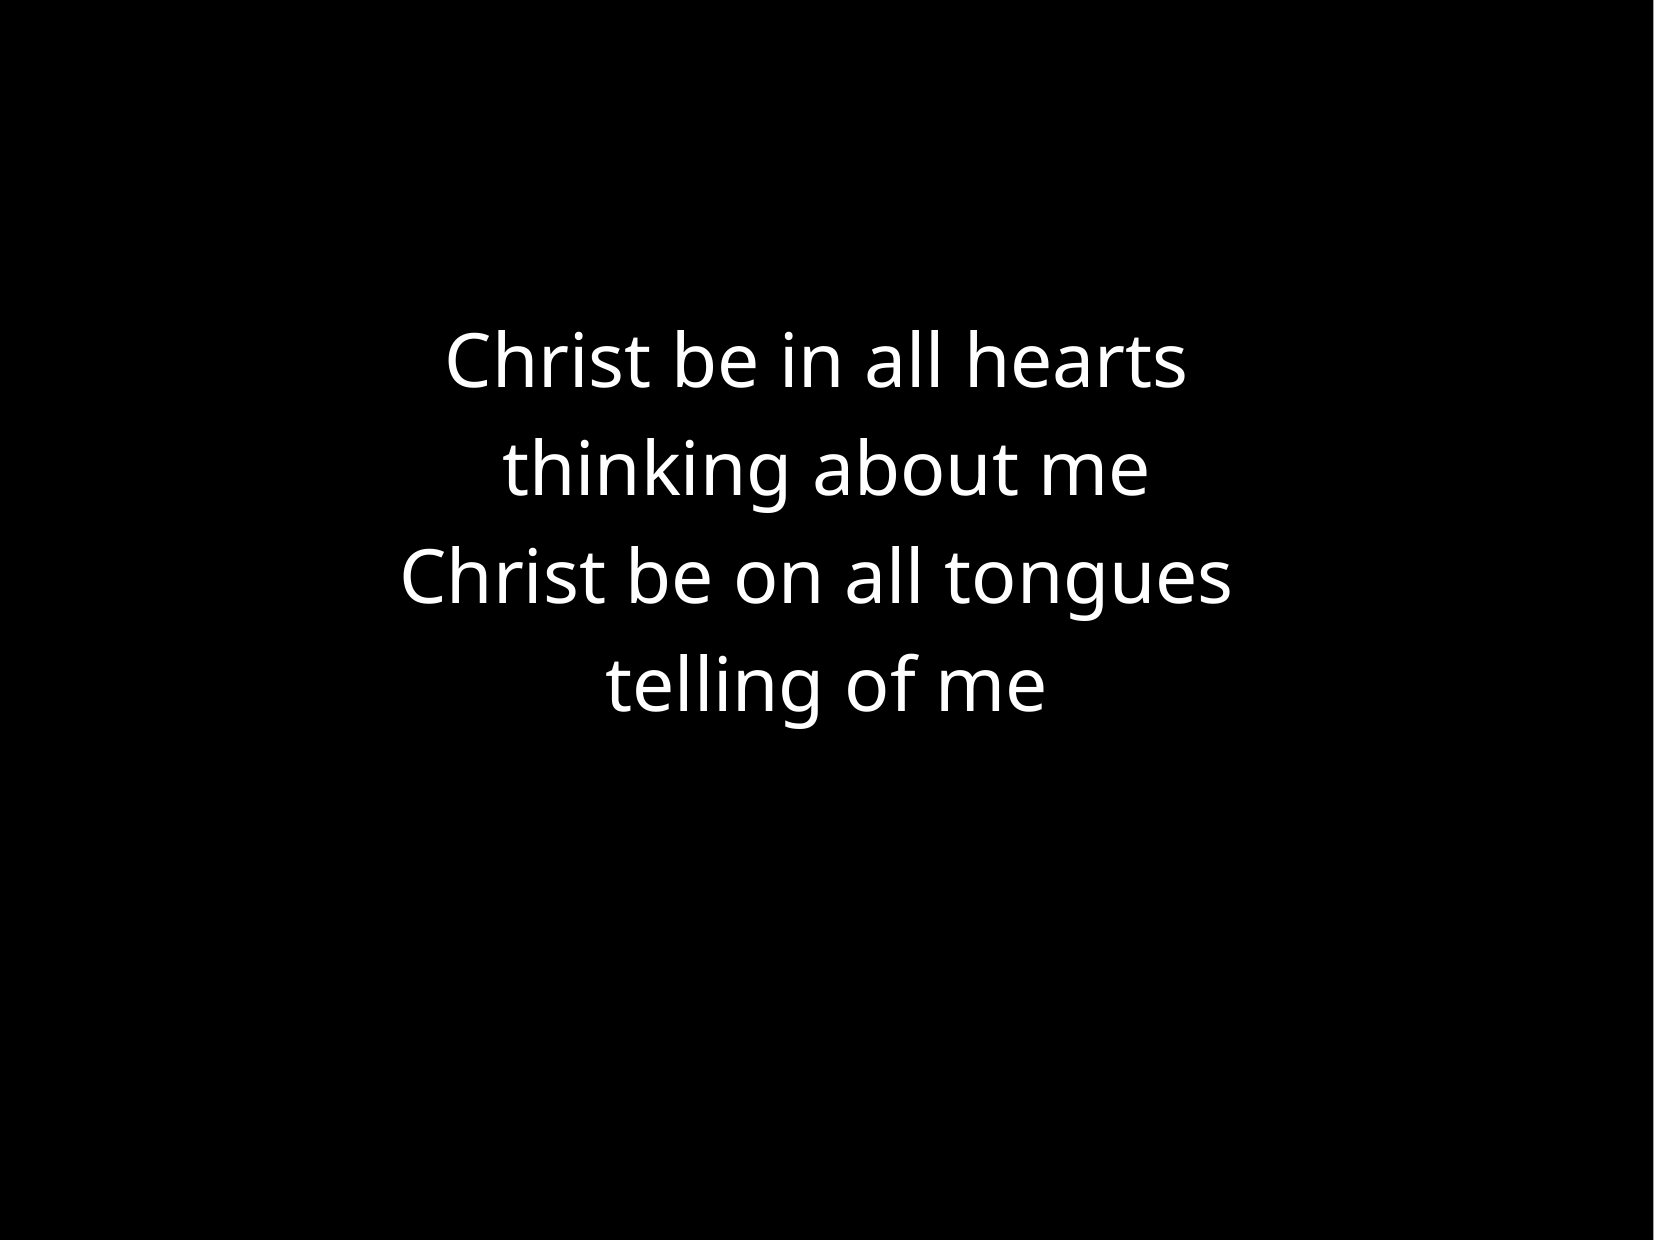

#
Christ be in all hearts
thinking about me
Christ be on all tongues
telling of me